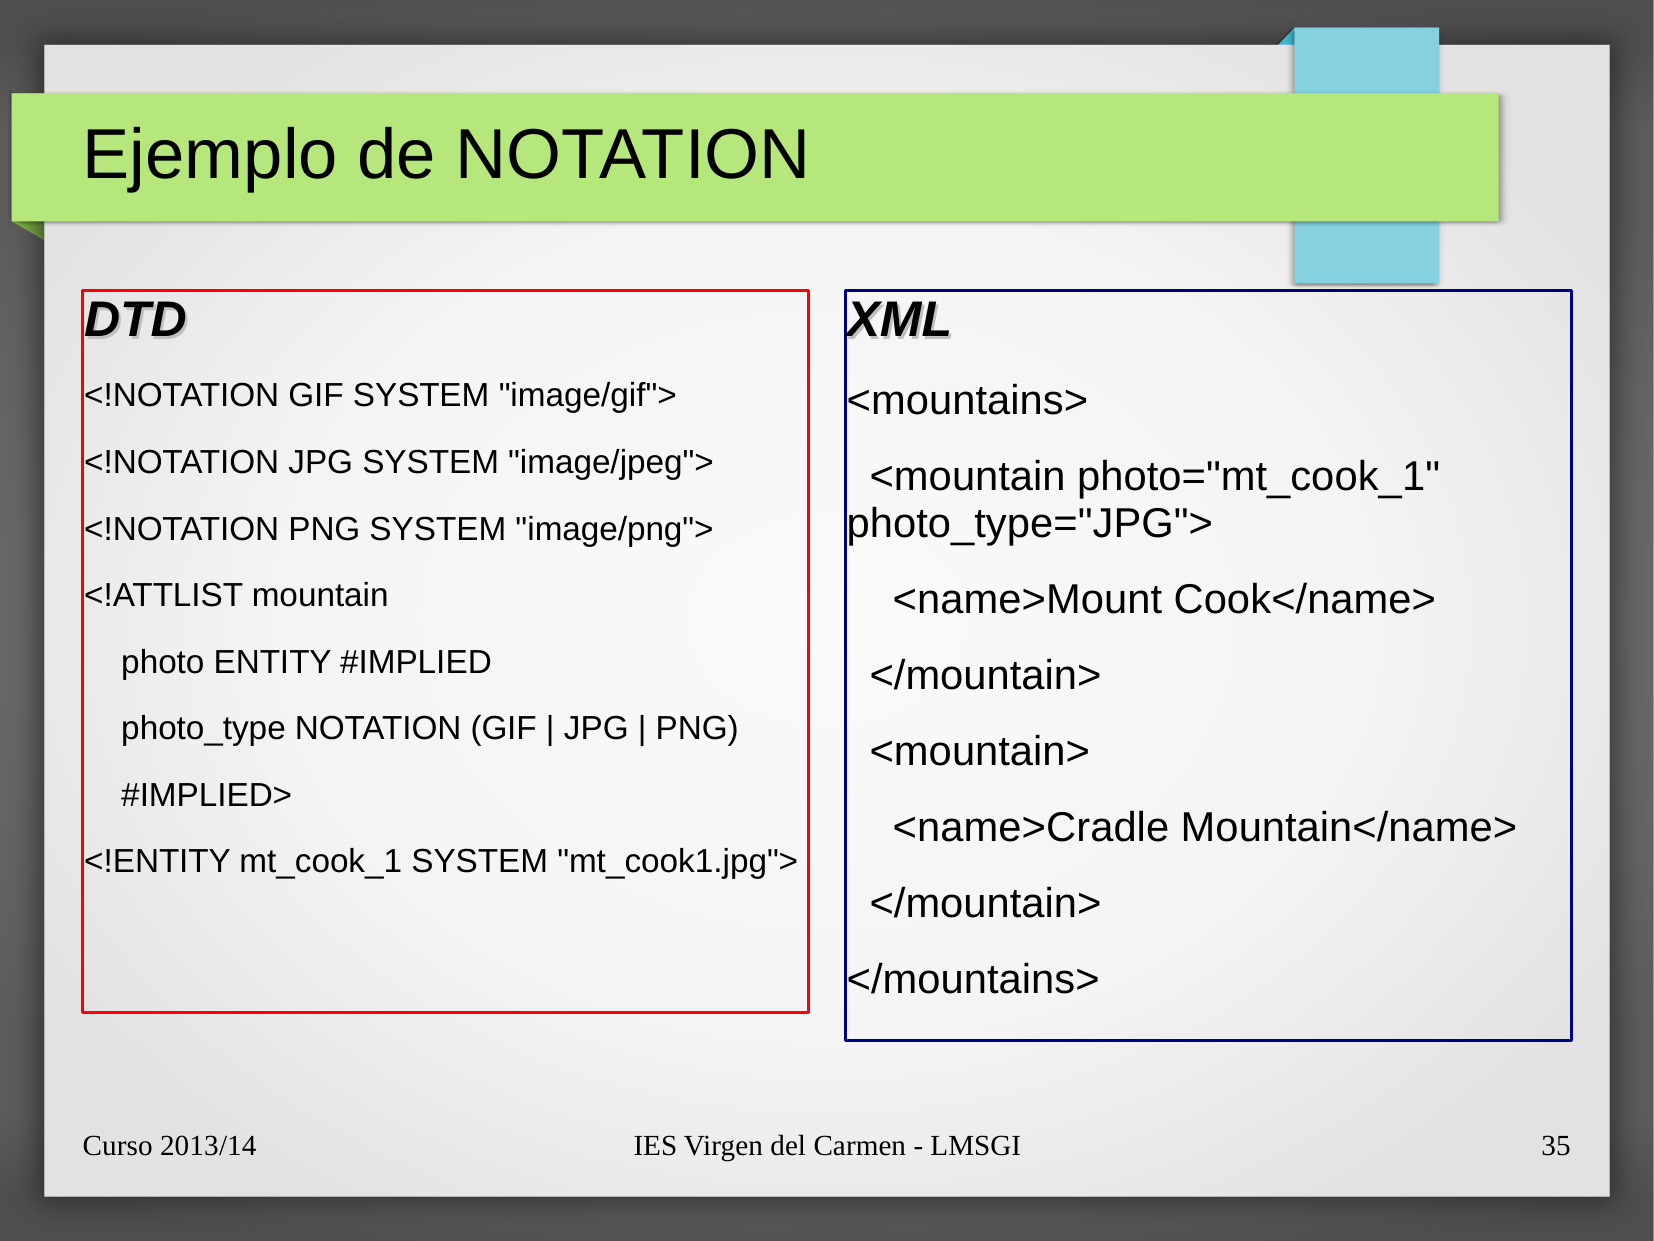

# Ejemplo de NOTATION
DTD
<!NOTATION GIF SYSTEM "image/gif">
<!NOTATION JPG SYSTEM "image/jpeg">
<!NOTATION PNG SYSTEM "image/png">
<!ATTLIST mountain
 photo ENTITY #IMPLIED
 photo_type NOTATION (GIF | JPG | PNG)
 #IMPLIED>
<!ENTITY mt_cook_1 SYSTEM "mt_cook1.jpg">
XML
<mountains>
 <mountain photo="mt_cook_1" photo_type="JPG">
 <name>Mount Cook</name>
 </mountain>
 <mountain>
 <name>Cradle Mountain</name>
 </mountain>
</mountains>
Curso 2013/14
IES Virgen del Carmen - LMSGI
35